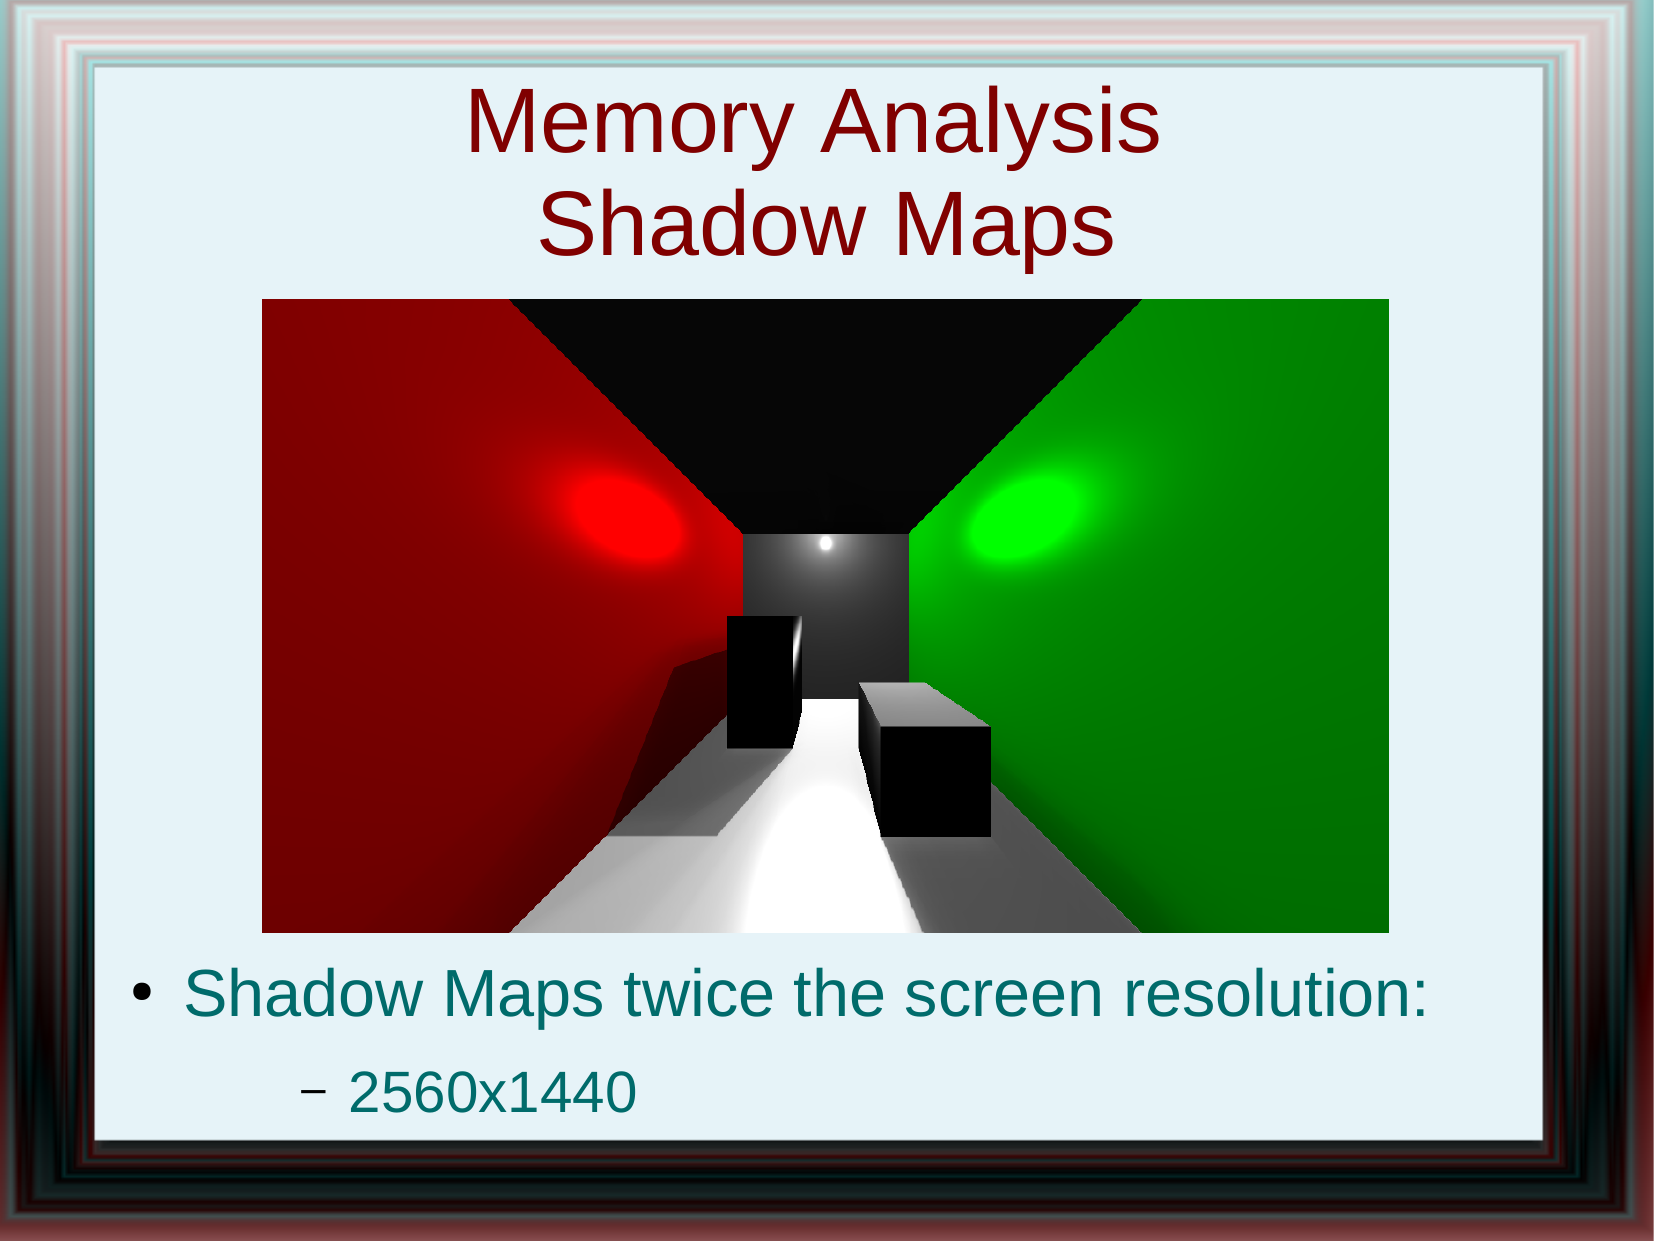

# Memory Analysis Shadow Maps
Shadow Maps twice the screen resolution:
2560x1440